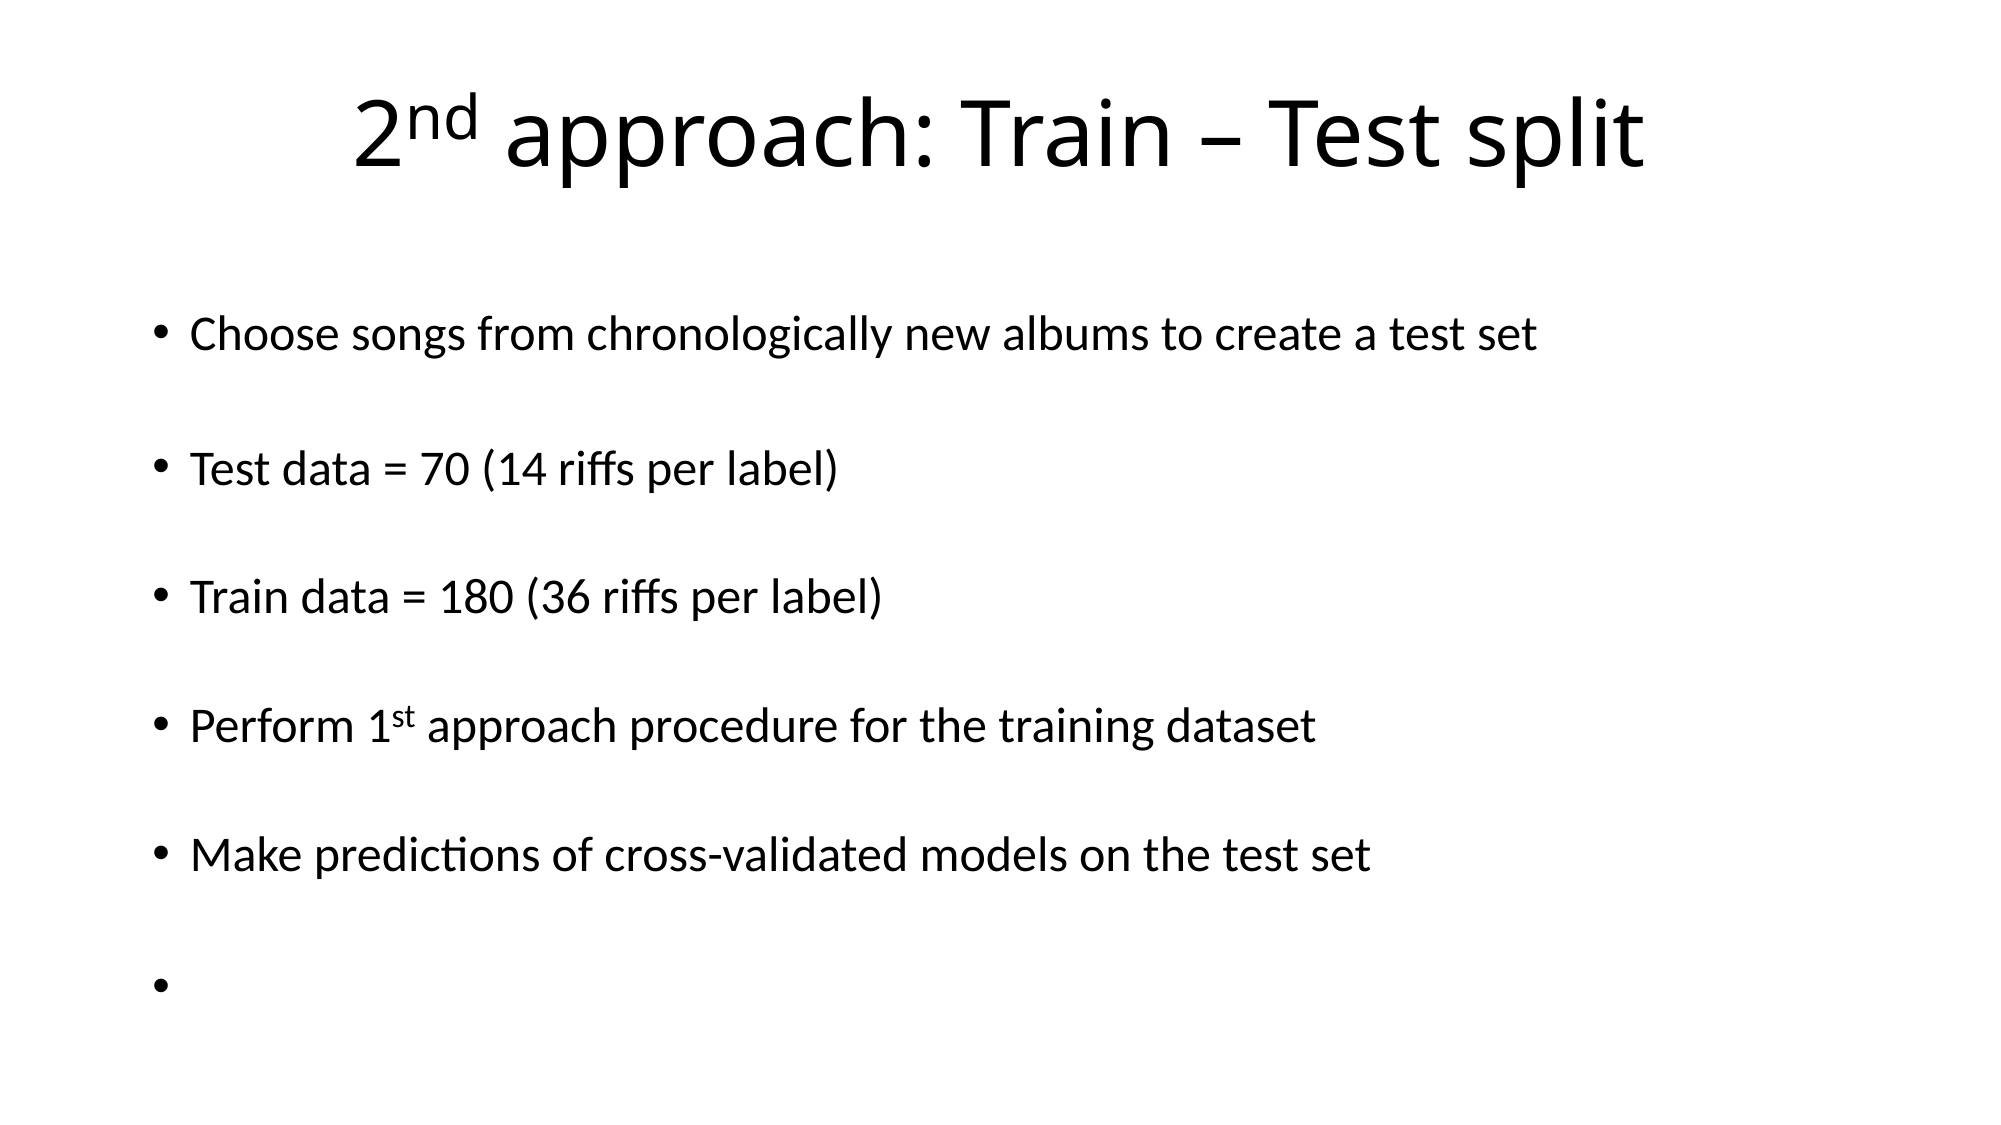

# 2nd approach: Train – Test split
Choose songs from chronologically new albums to create a test set
Test data = 70 (14 riffs per label)
Train data = 180 (36 riffs per label)
Perform 1st approach procedure for the training dataset
Make predictions of cross-validated models on the test set